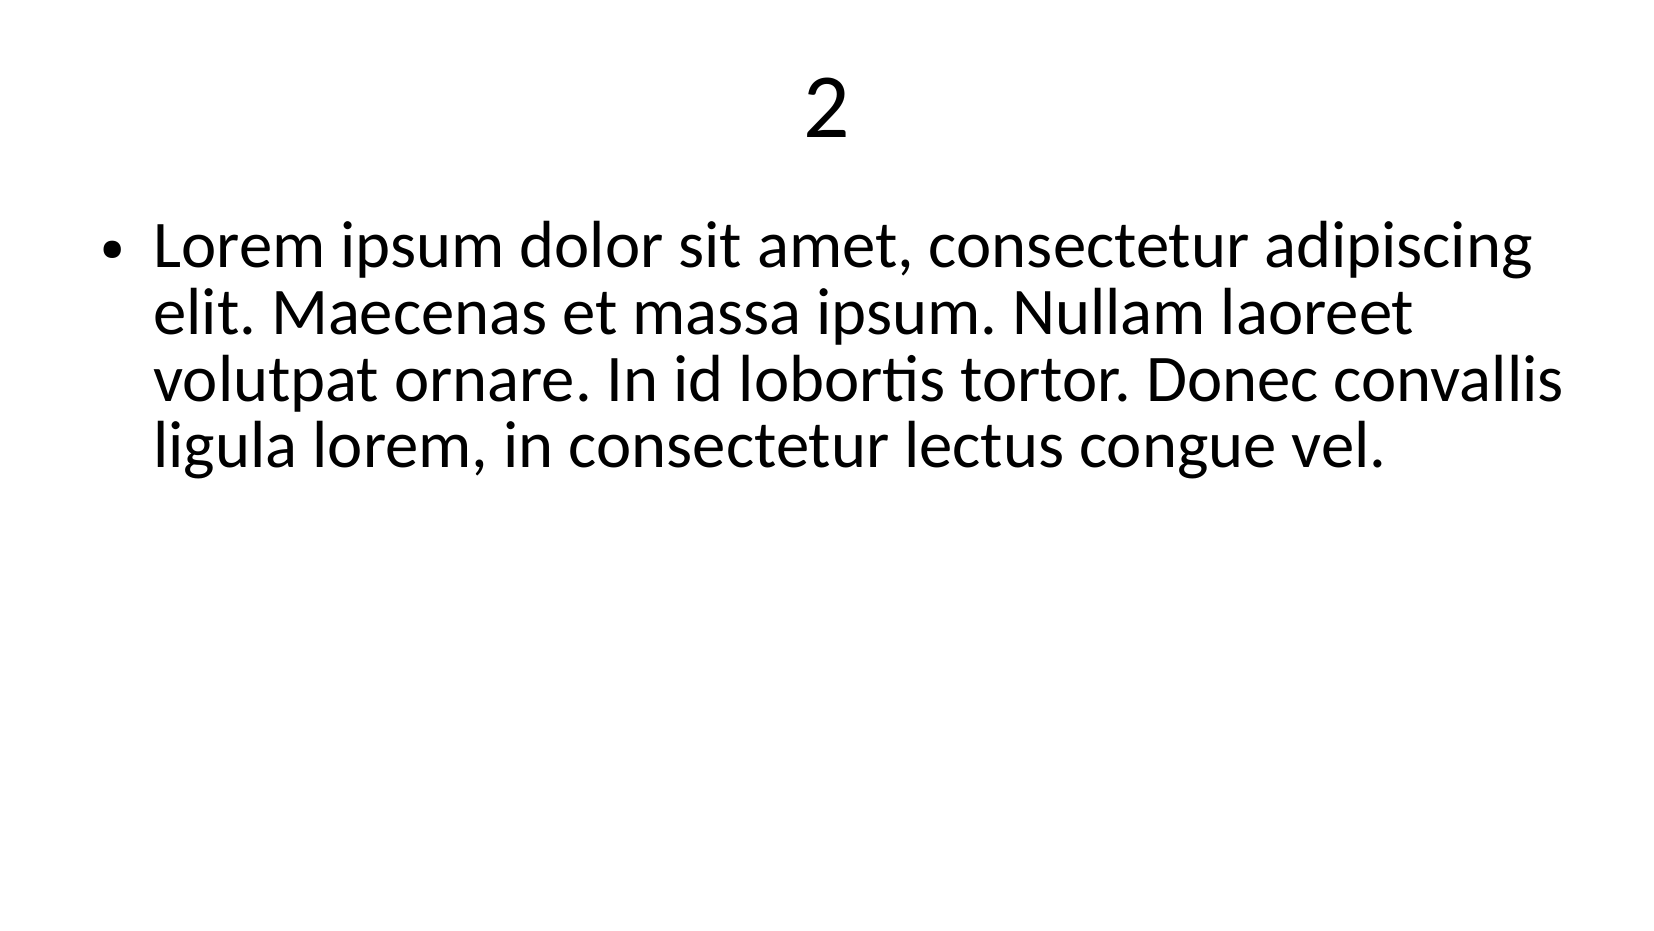

# 2
Lorem ipsum dolor sit amet, consectetur adipiscing elit. Maecenas et massa ipsum. Nullam laoreet volutpat ornare. In id lobortis tortor. Donec convallis ligula lorem, in consectetur lectus congue vel.